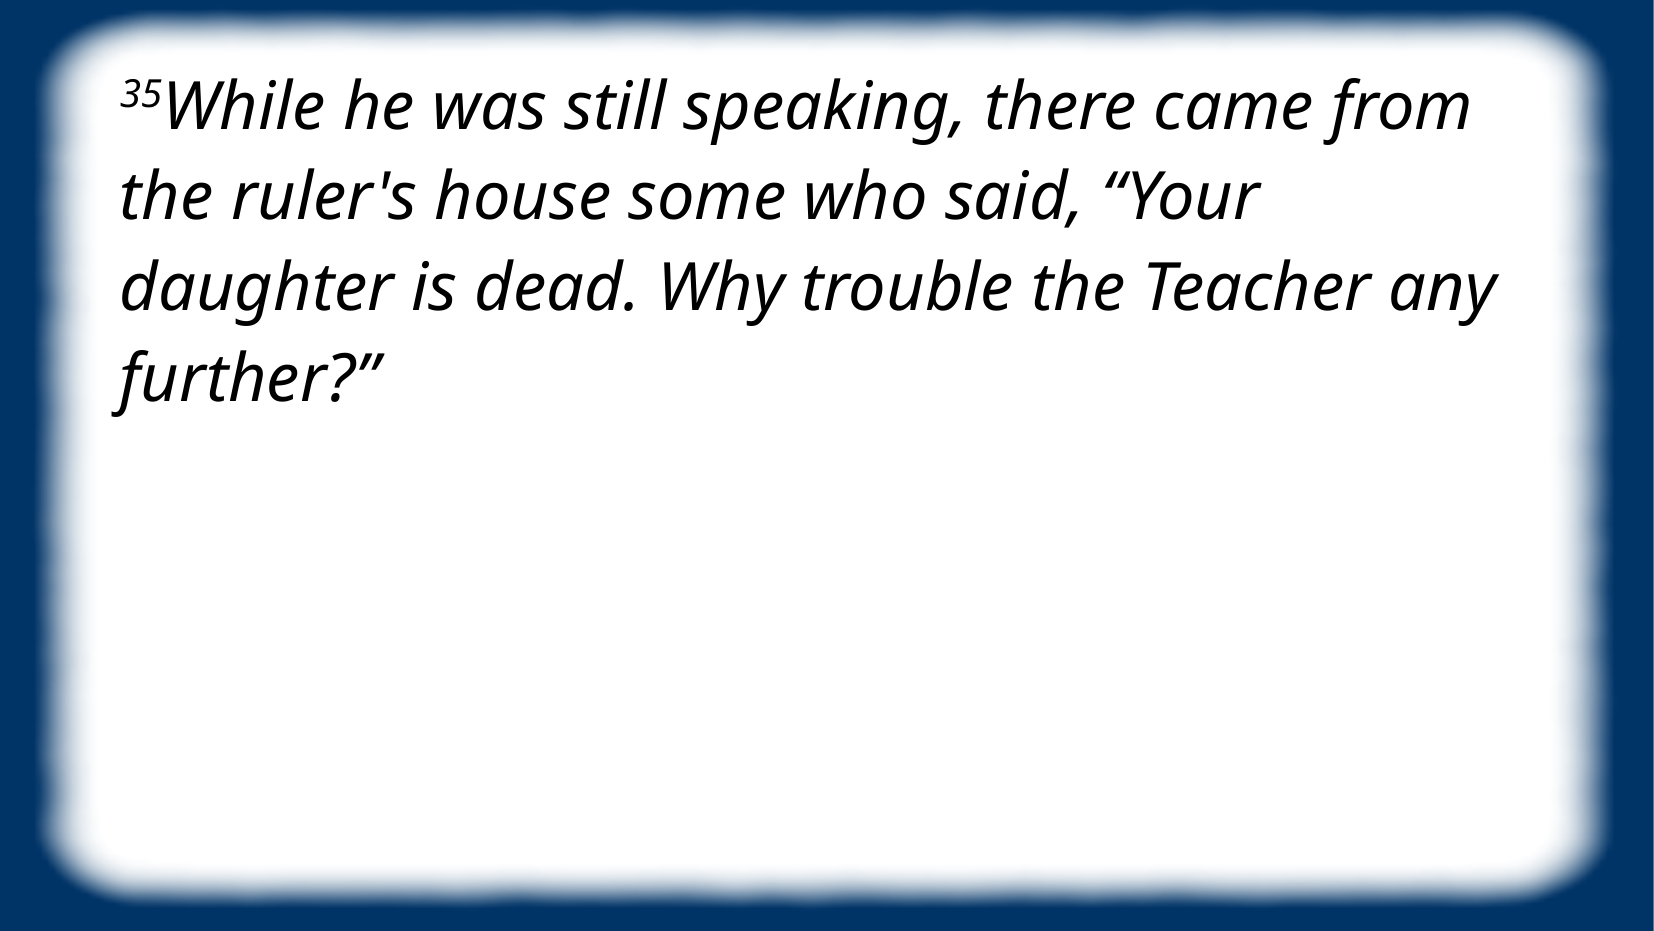

35While he was still speaking, there came from the ruler's house some who said, “Your daughter is dead. Why trouble the Teacher any further?”